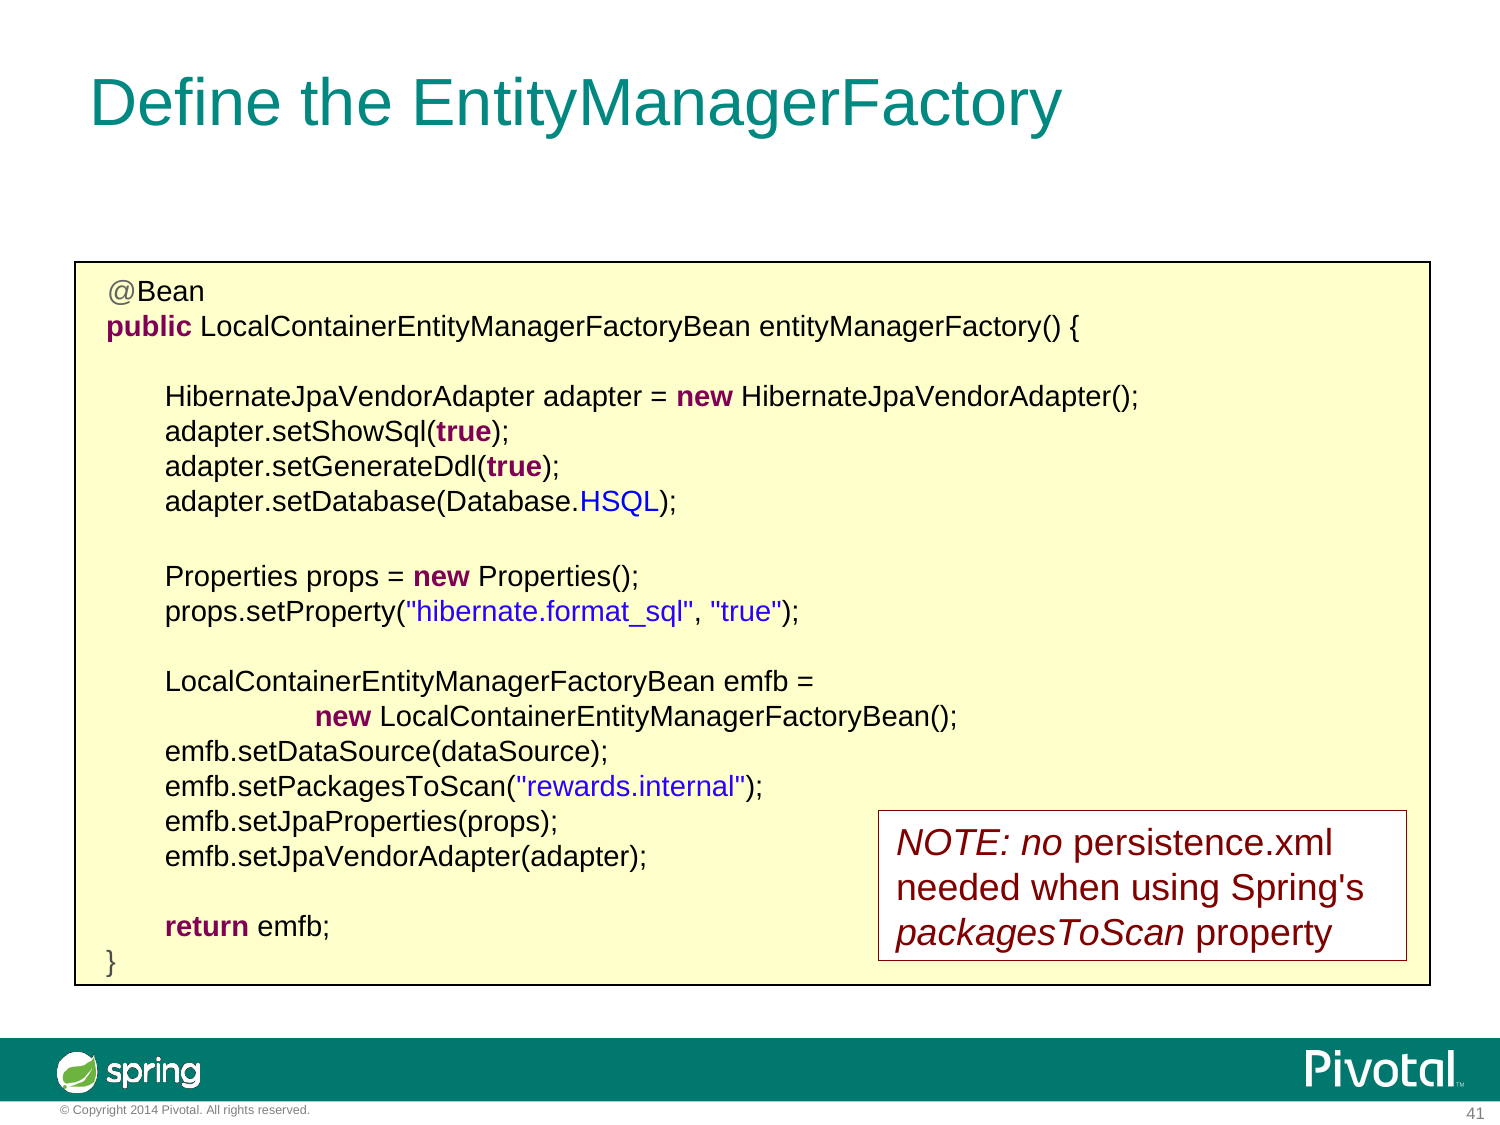

# Define the EntityManagerFactory
 @Bean
 public LocalContainerEntityManagerFactoryBean entityManagerFactory() {
	HibernateJpaVendorAdapter adapter = new HibernateJpaVendorAdapter();
	adapter.setShowSql(true);
	adapter.setGenerateDdl(true);
	adapter.setDatabase(Database.HSQL);
	Properties props = new Properties();
	props.setProperty("hibernate.format_sql", "true");
	LocalContainerEntityManagerFactoryBean emfb =
			new LocalContainerEntityManagerFactoryBean();
	emfb.setDataSource(dataSource);
	emfb.setPackagesToScan("rewards.internal");
	emfb.setJpaProperties(props);
	emfb.setJpaVendorAdapter(adapter);
	return emfb;
 }
NOTE: no persistence.xml needed when using Spring's packagesToScan property